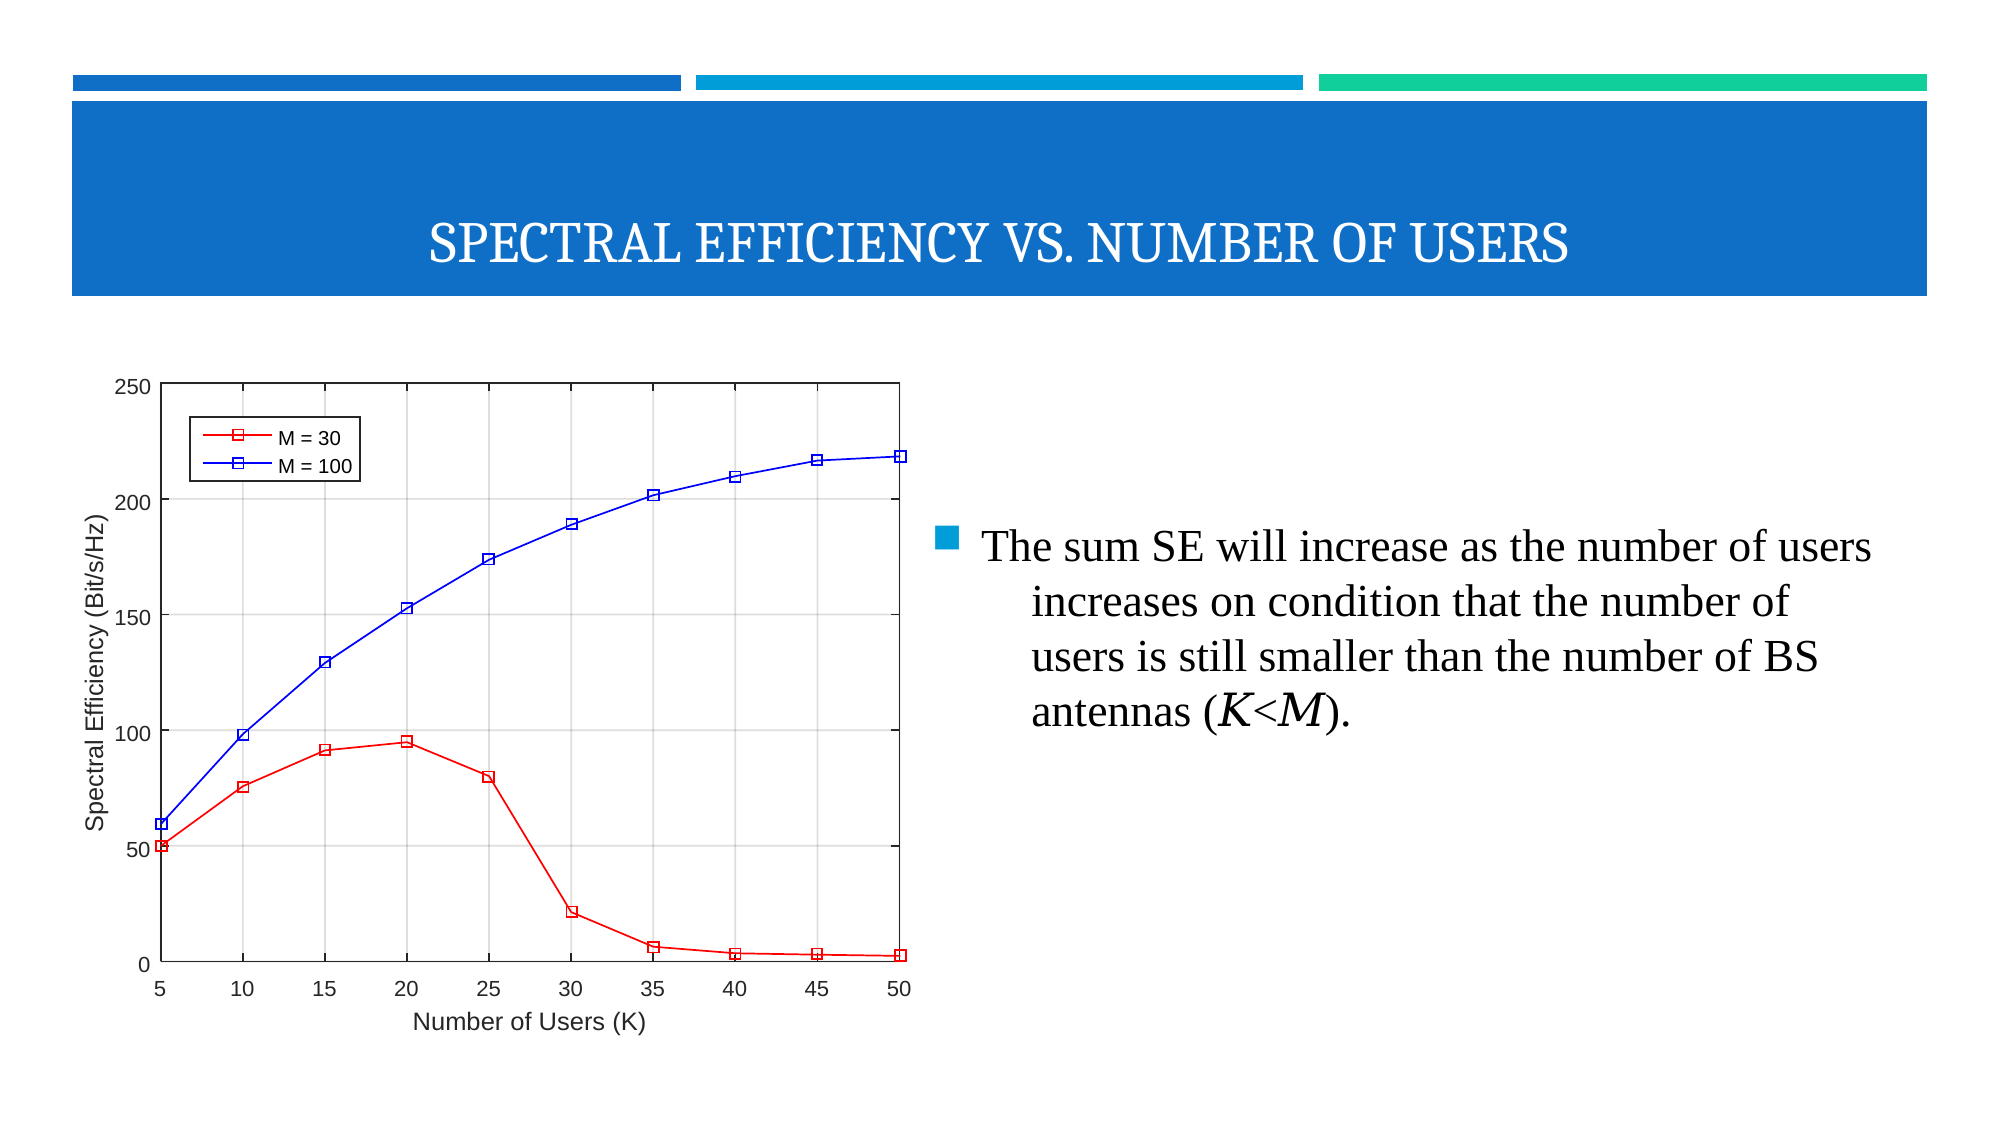

# Spectral efficiency vs. number of users
The sum SE will increase as the number of users increases on condition that the number of users is still smaller than the number of BS antennas (𝐾<𝑀).